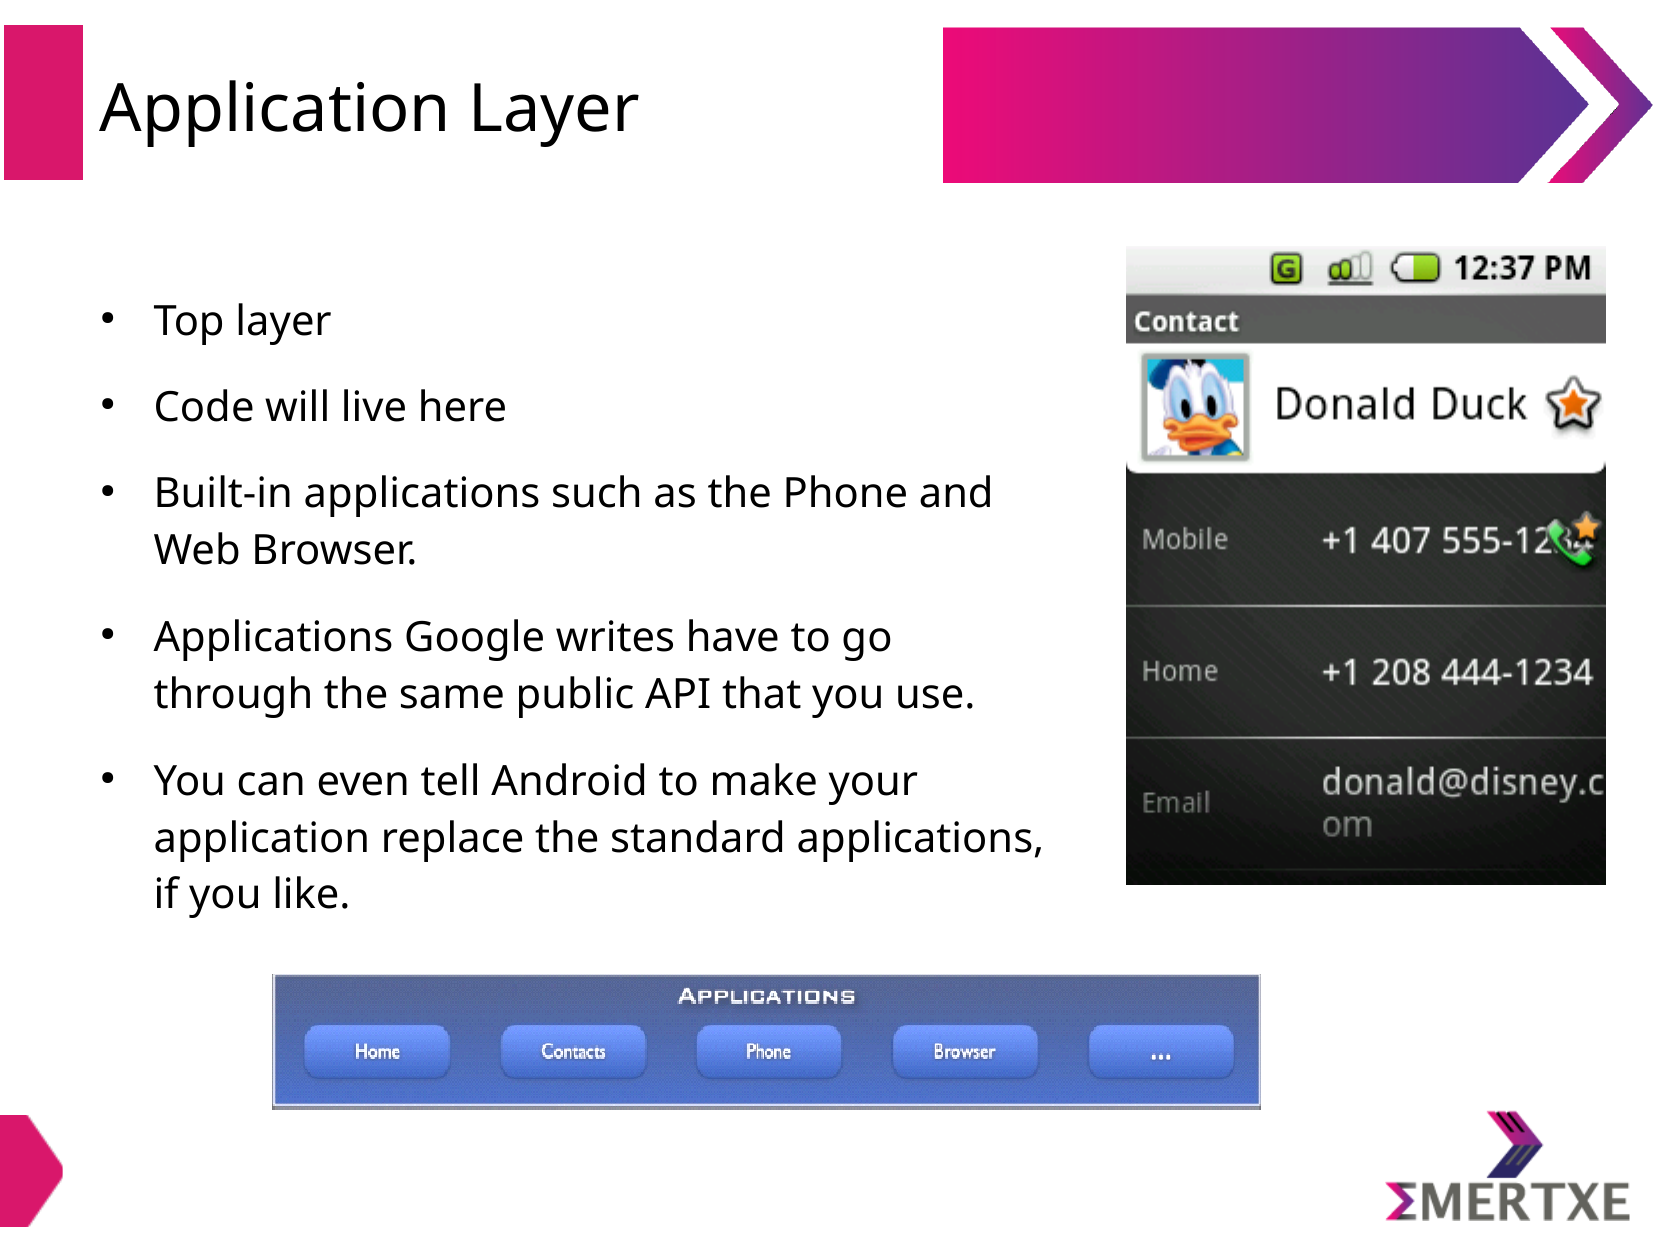

# Application Layer
Top layer
Code will live here
Built-in applications such as the Phone and Web Browser.
Applications Google writes have to go through the same public API that you use.
You can even tell Android to make your application replace the standard applications, if you like.